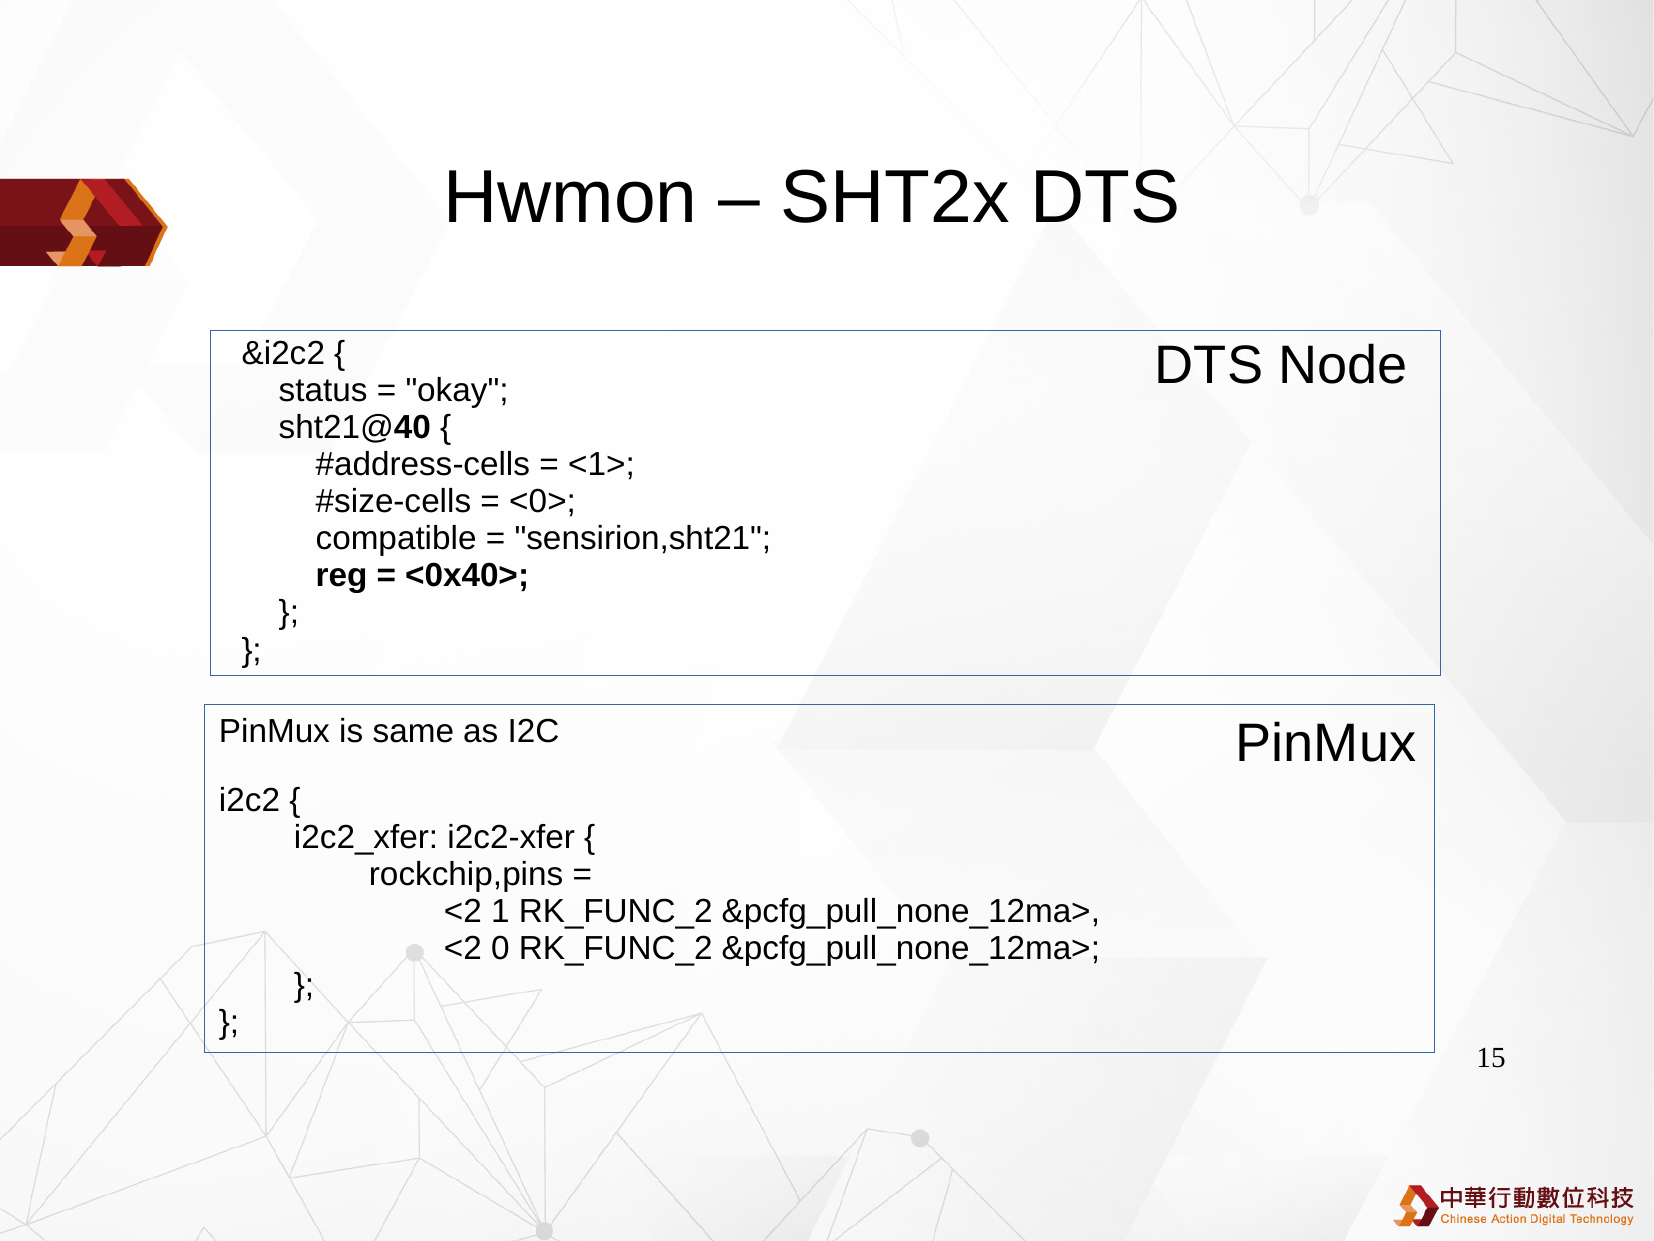

# Hwmon – SHT2x DTS
&i2c2 {
 status = "okay";
 sht21@40 {
 #address-cells = <1>;
 #size-cells = <0>;
 compatible = "sensirion,sht21";
 reg = <0x40>;
 };
};
DTS Node
 PinMux is same as I2C
PinMux
i2c2 {
	i2c2_xfer: i2c2-xfer {
		rockchip,pins =
			<2 1 RK_FUNC_2 &pcfg_pull_none_12ma>,
			<2 0 RK_FUNC_2 &pcfg_pull_none_12ma>;
	};
};
15